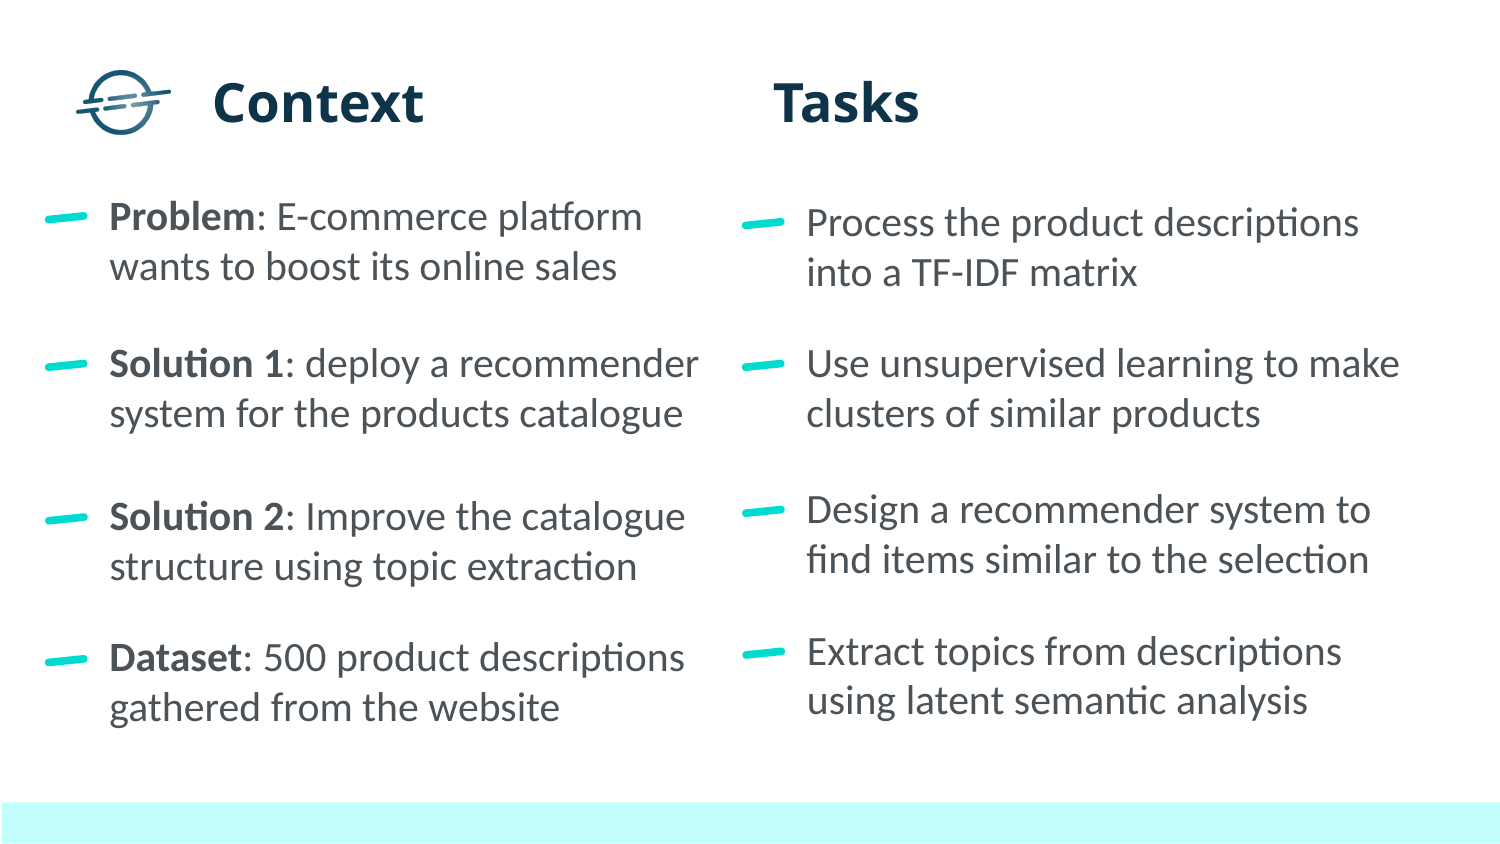

# Context
Tasks
Problem: E-commerce platform wants to boost its online sales
Process the product descriptions into a TF-IDF matrix
Solution 1: deploy a recommender system for the products catalogue
Use unsupervised learning to make clusters of similar products
Design a recommender system to find items similar to the selection
Solution 2: Improve the catalogue structure using topic extraction
Extract topics from descriptions using latent semantic analysis
Dataset: 500 product descriptions gathered from the website